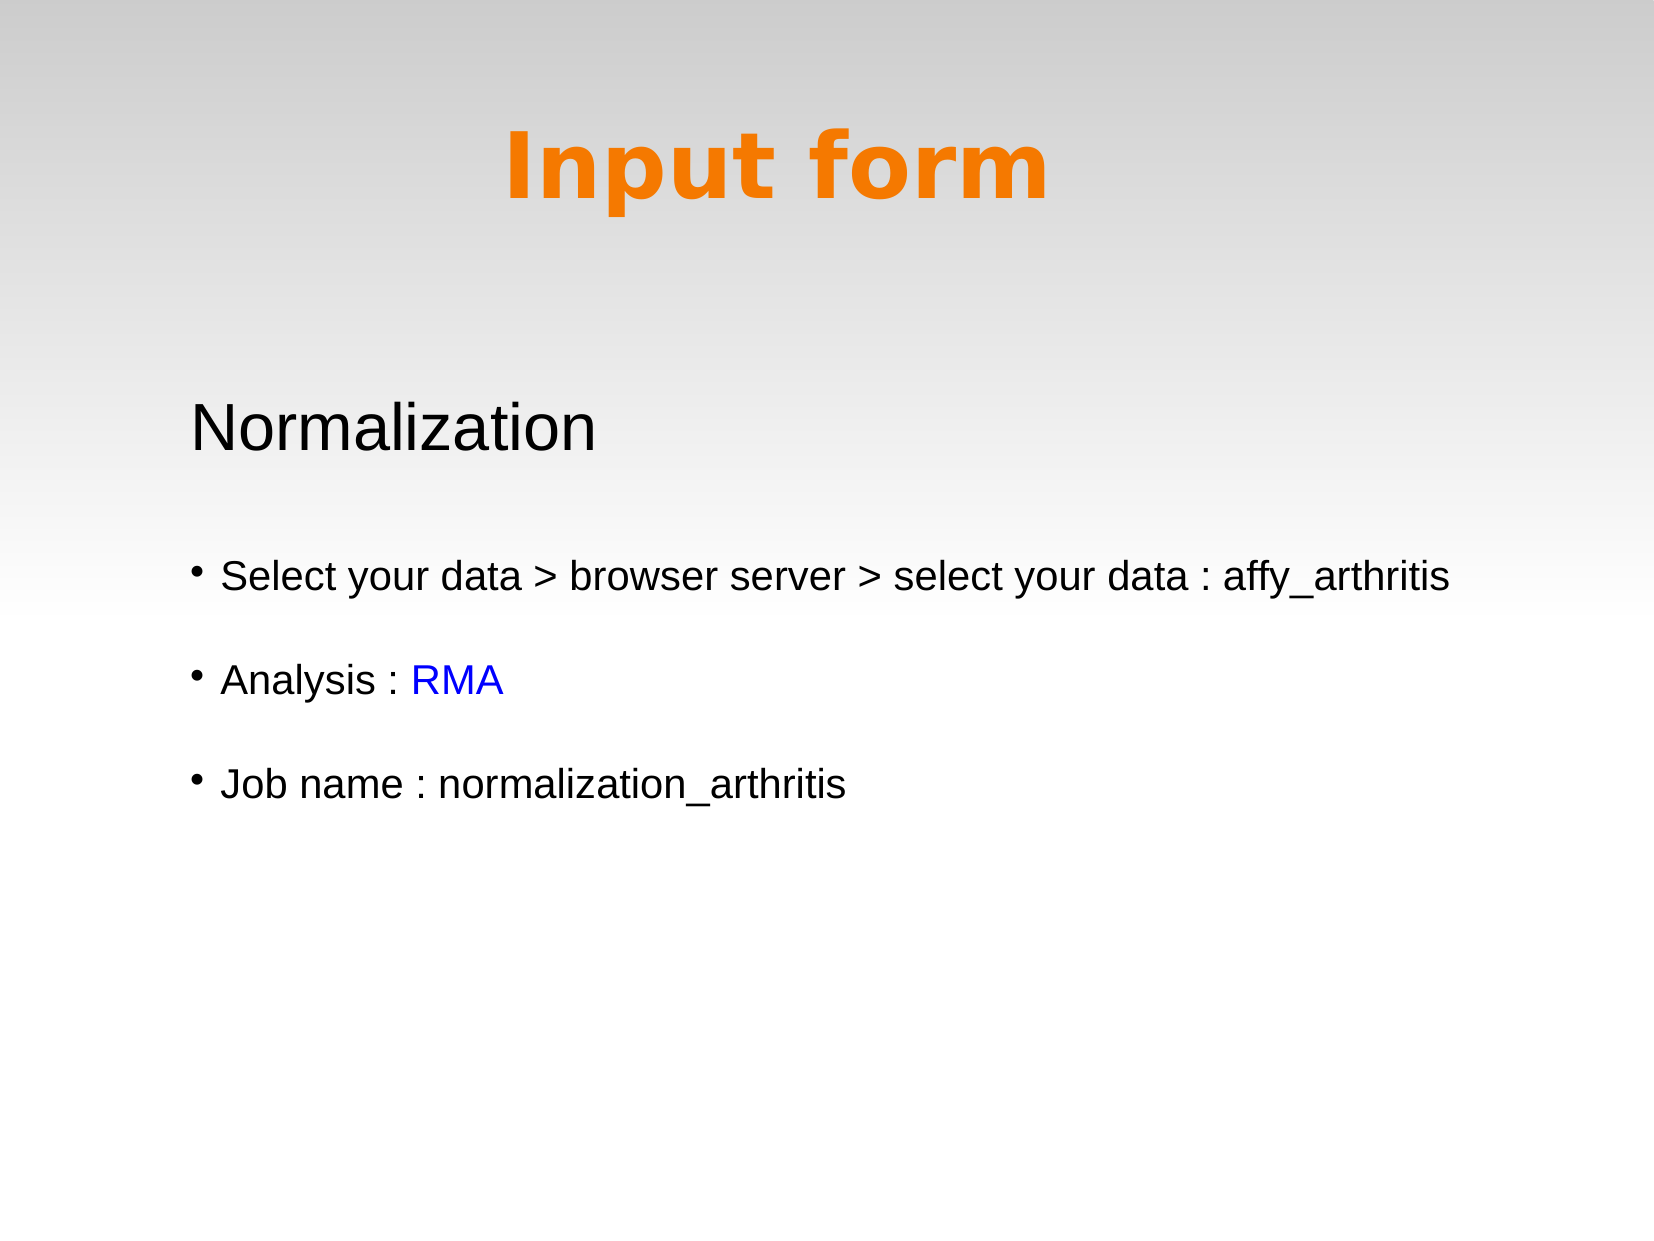

# Input form
Normalization
 Select your data > browser server > select your data : affy_arthritis
 Analysis : RMA
 Job name : normalization_arthritis